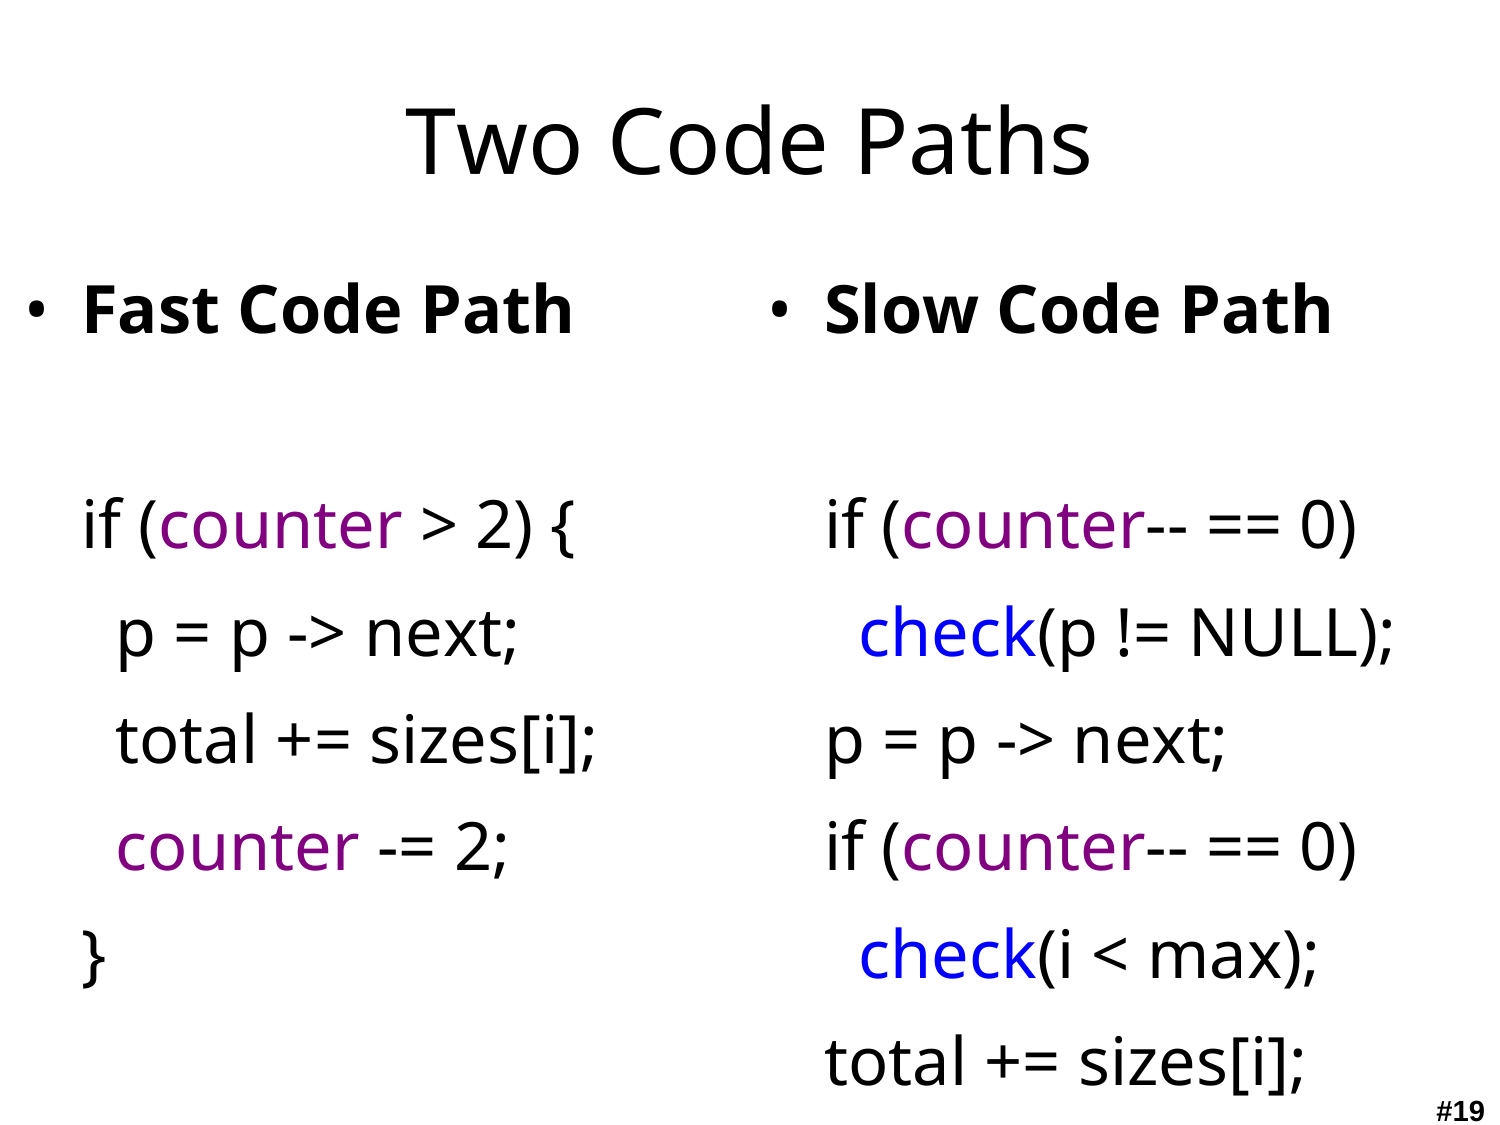

# Two Code Paths
Fast Code Path
if (counter > 2) {
 p = p -> next;
 total += sizes[i];
 counter -= 2;
}
Slow Code Path
if (counter-- == 0)
 check(p != NULL);
p = p -> next;
if (counter-- == 0)
 check(i < max);
total += sizes[i];
19